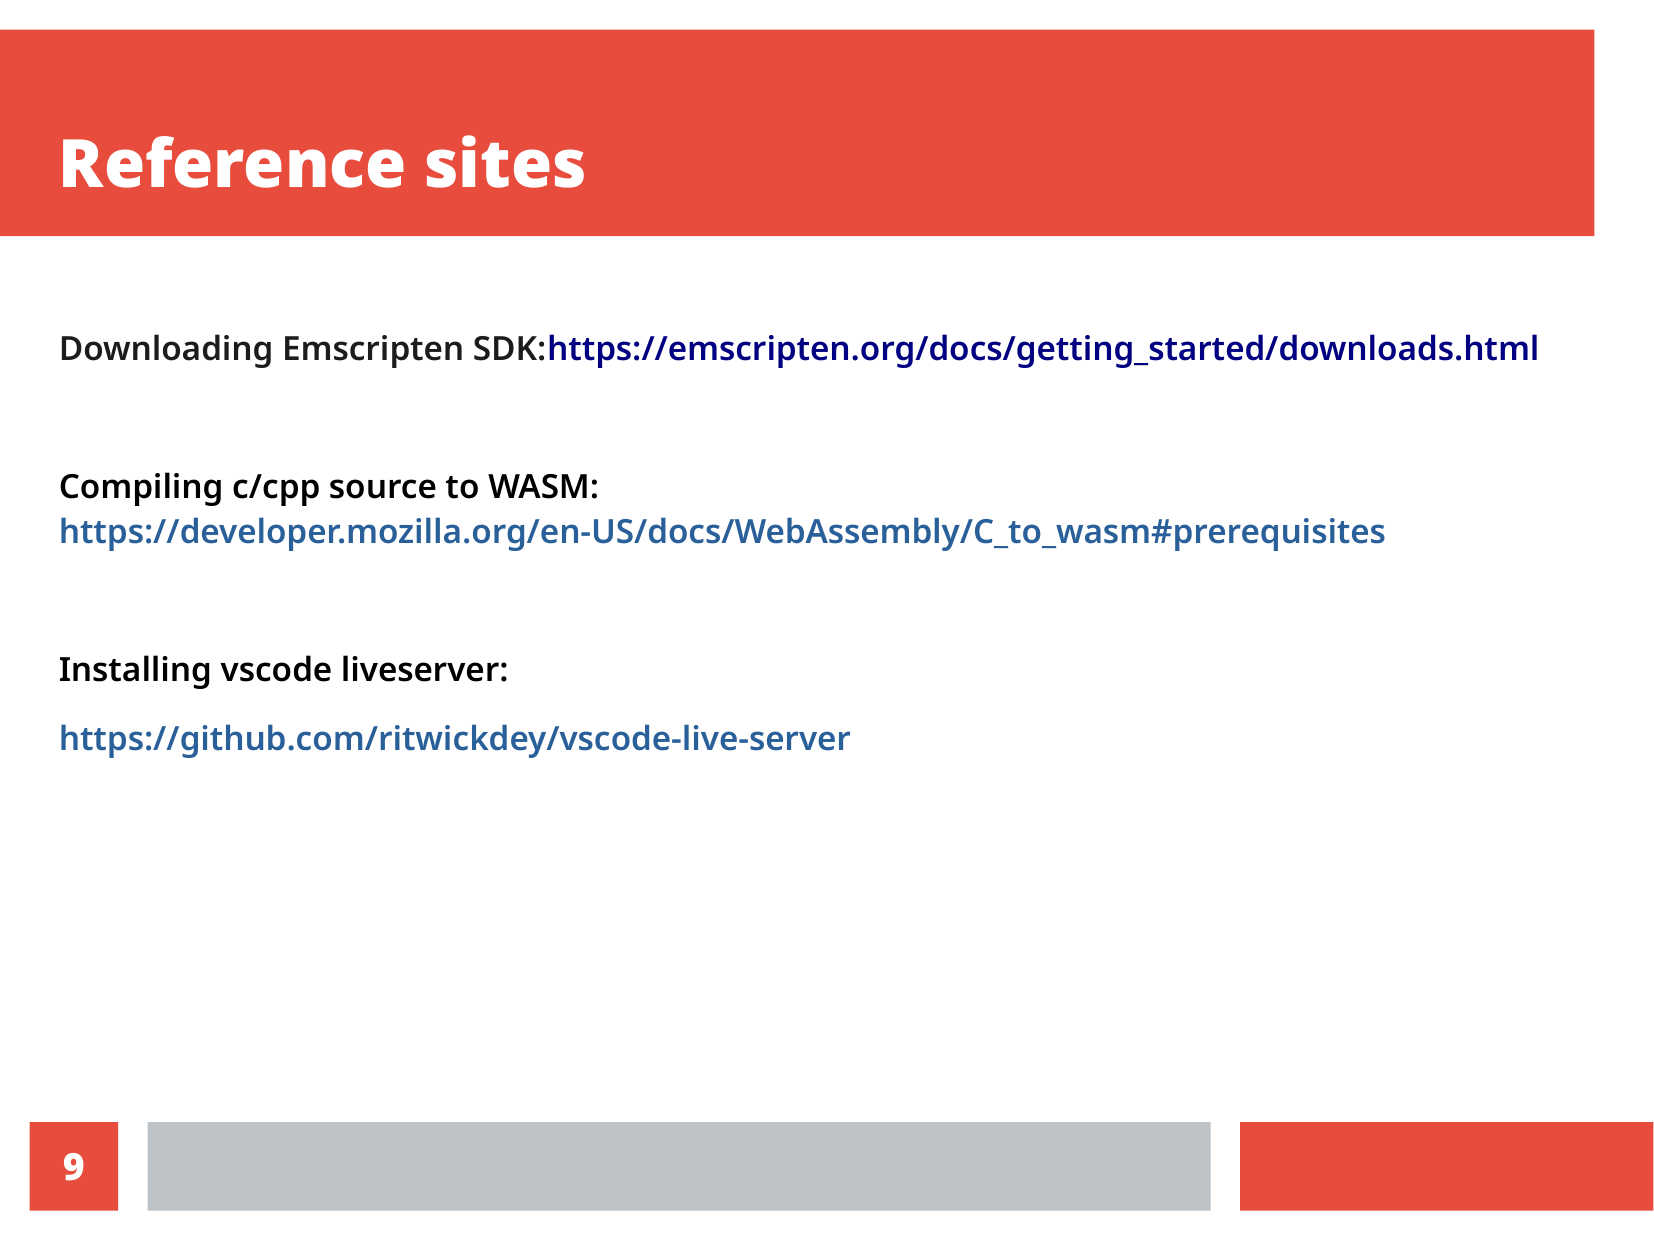

# Reference sites
Downloading Emscripten SDK:https://emscripten.org/docs/getting_started/downloads.html
Compiling c/cpp source to WASM: https://developer.mozilla.org/en-US/docs/WebAssembly/C_to_wasm#prerequisites
Installing vscode liveserver:
https://github.com/ritwickdey/vscode-live-server
9